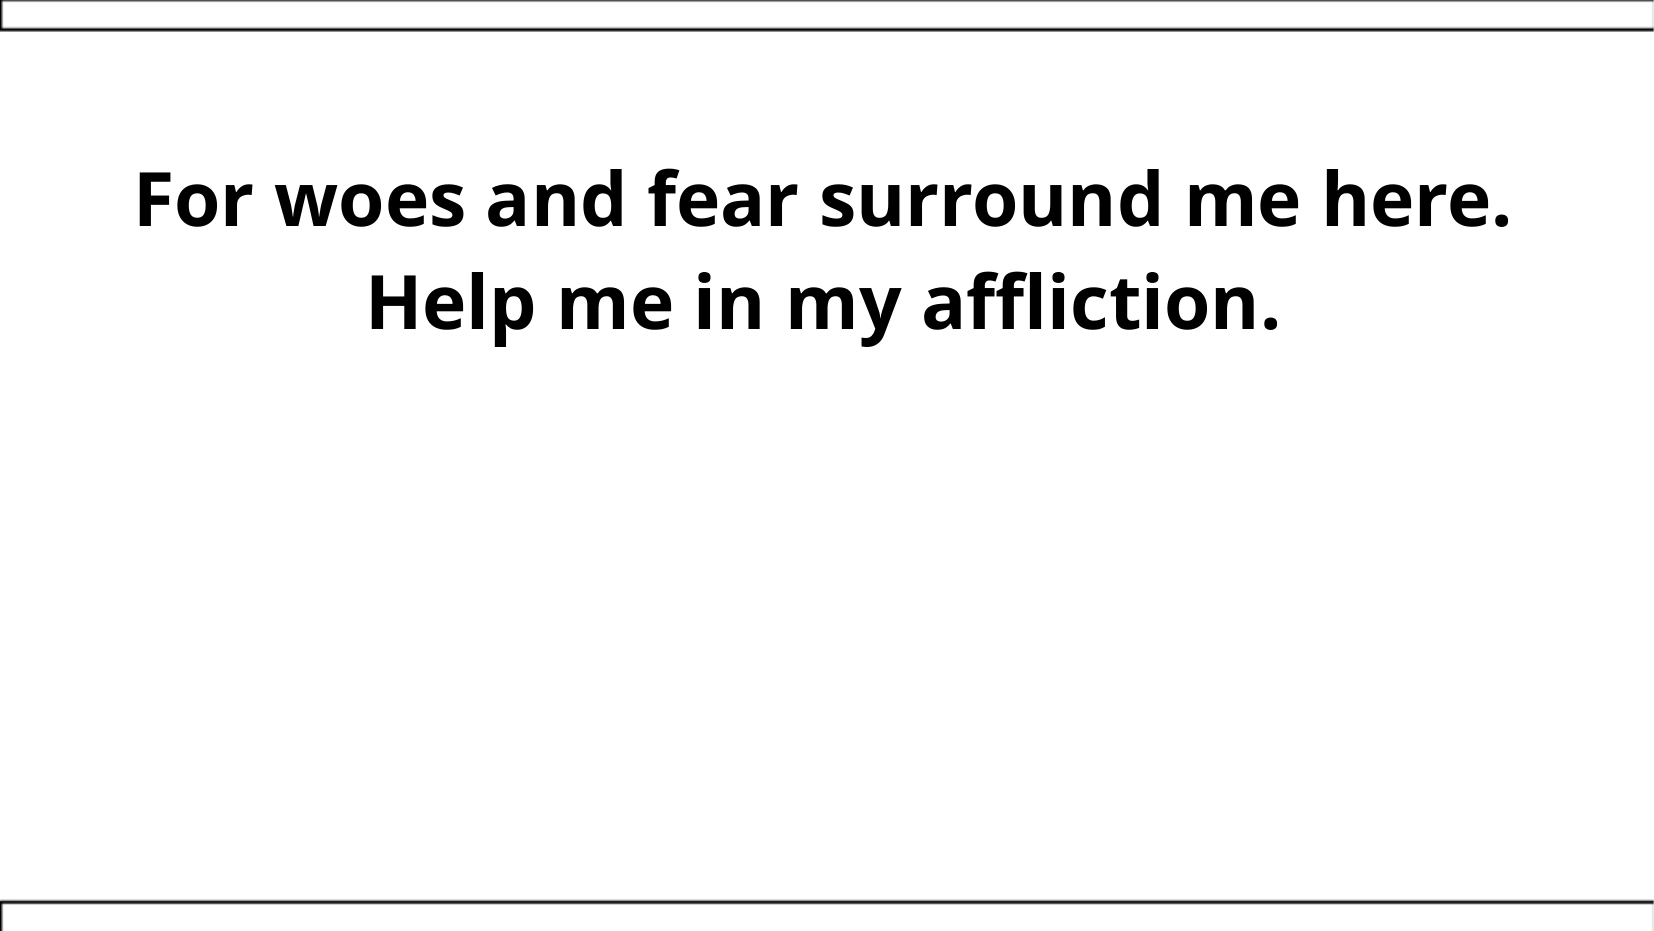

For woes and fear surround me here.
Help me in my affliction.